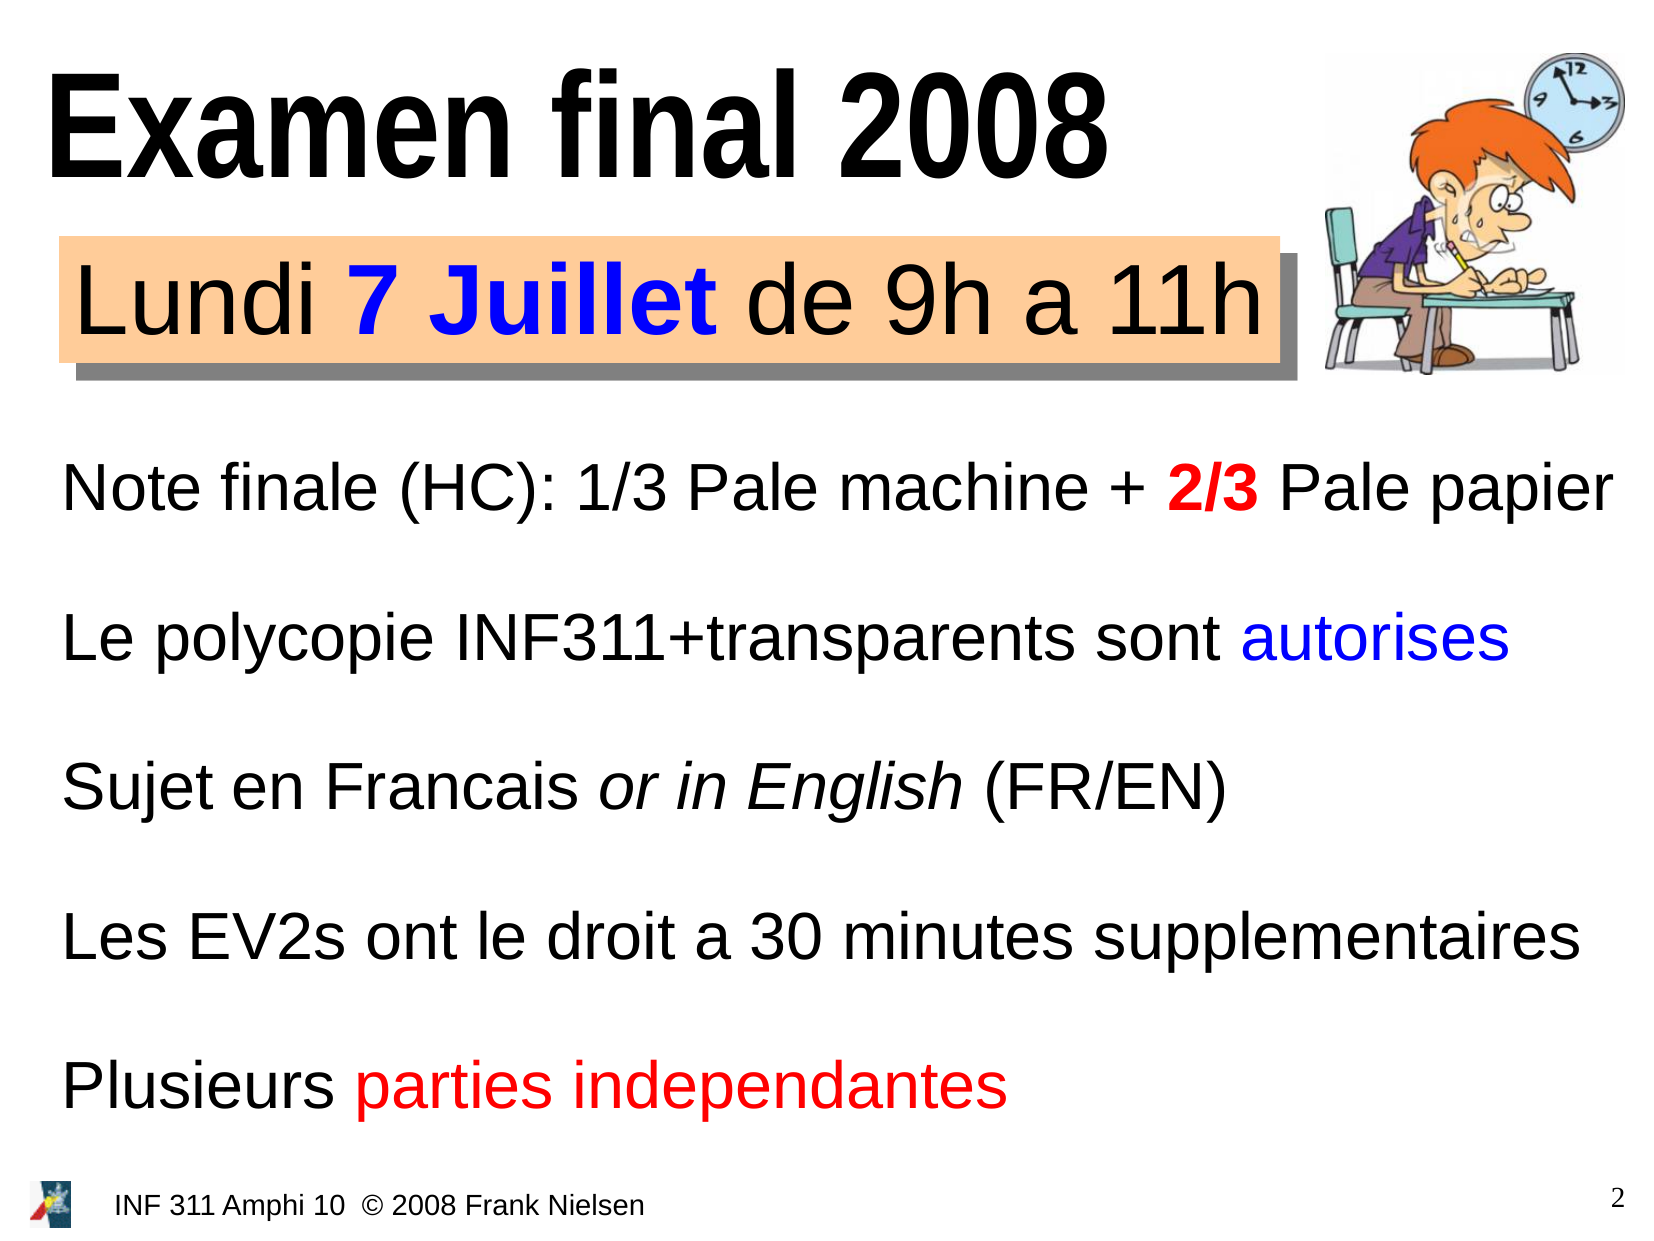

Examen final 2008
Lundi 7 Juillet de 9h a 11h
 Note finale (HC): 1/3 Pale machine + 2/3 Pale papier
 Le polycopie INF311+transparents sont autorises
 Sujet en Francais or in English (FR/EN)
 Les EV2s ont le droit a 30 minutes supplementaires
 Plusieurs parties independantes